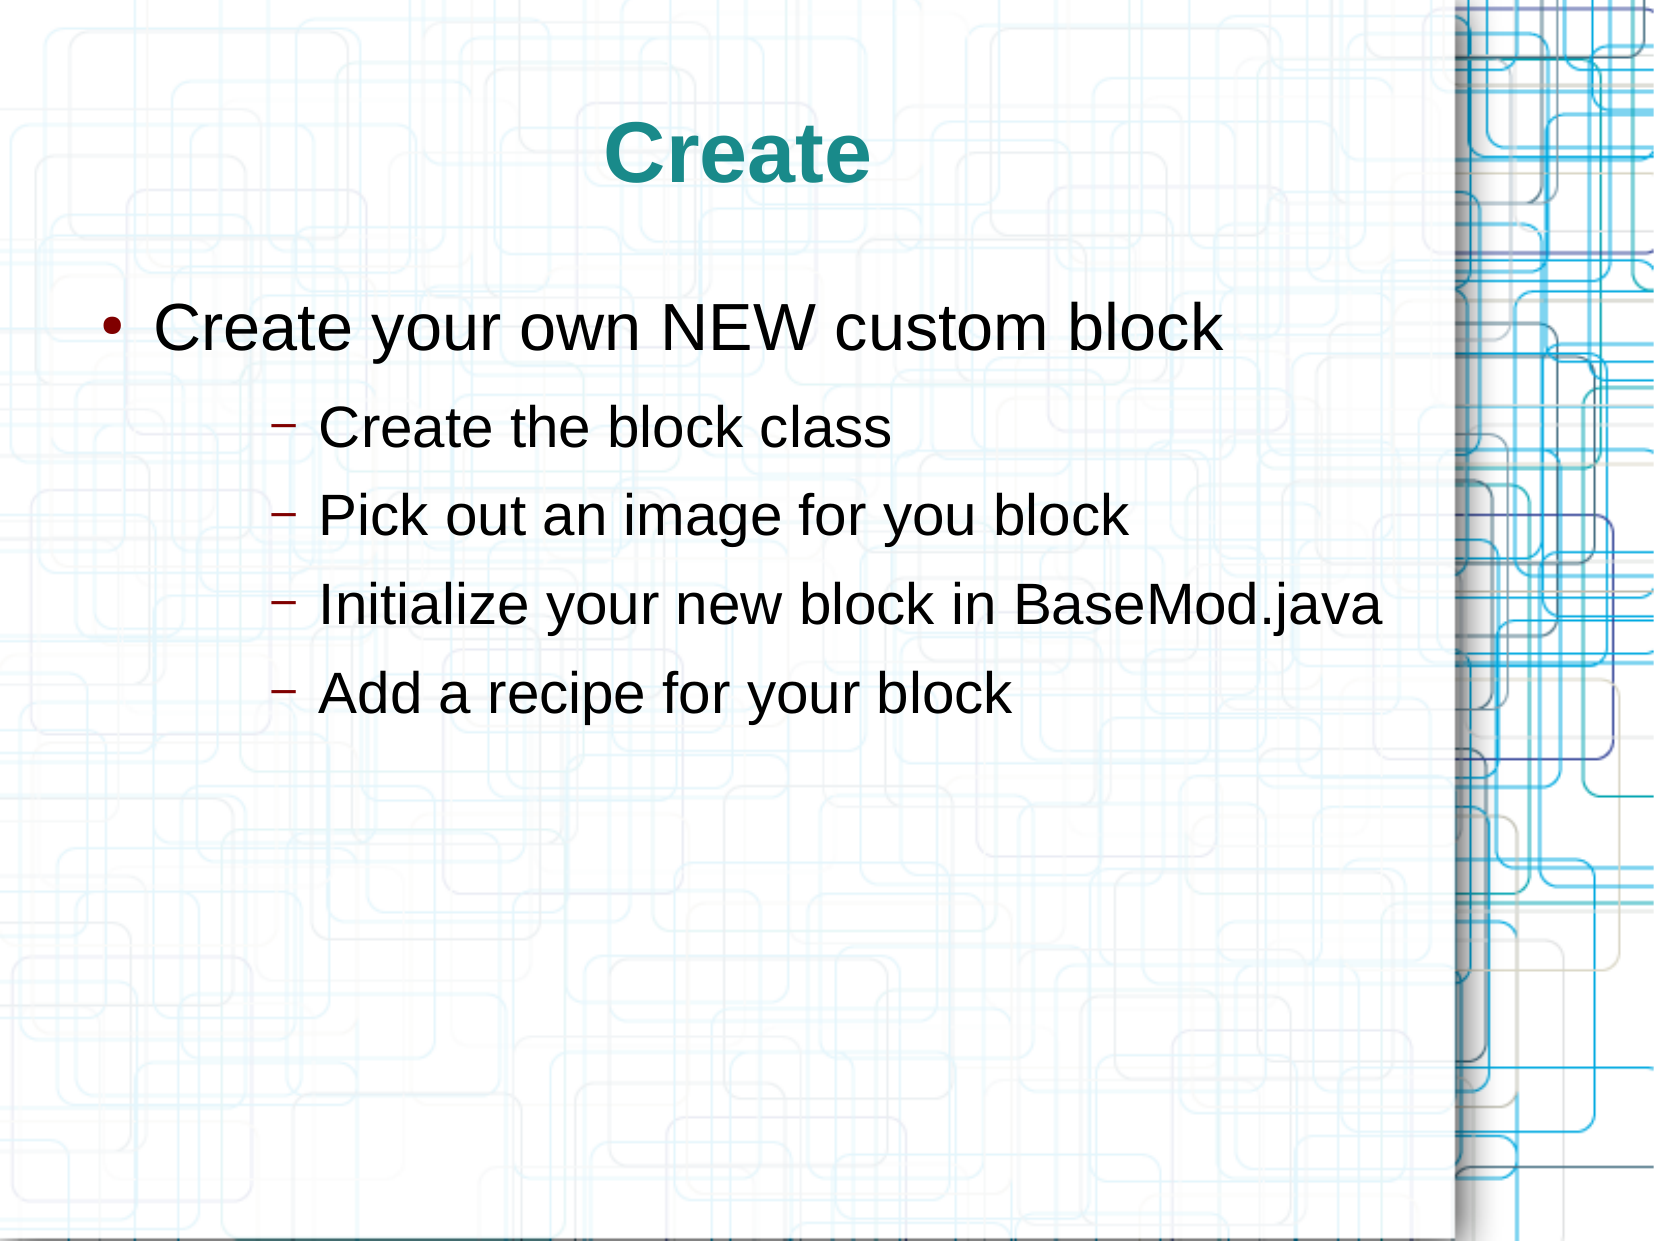

# Create
Create your own NEW custom block
Create the block class
Pick out an image for you block
Initialize your new block in BaseMod.java
Add a recipe for your block